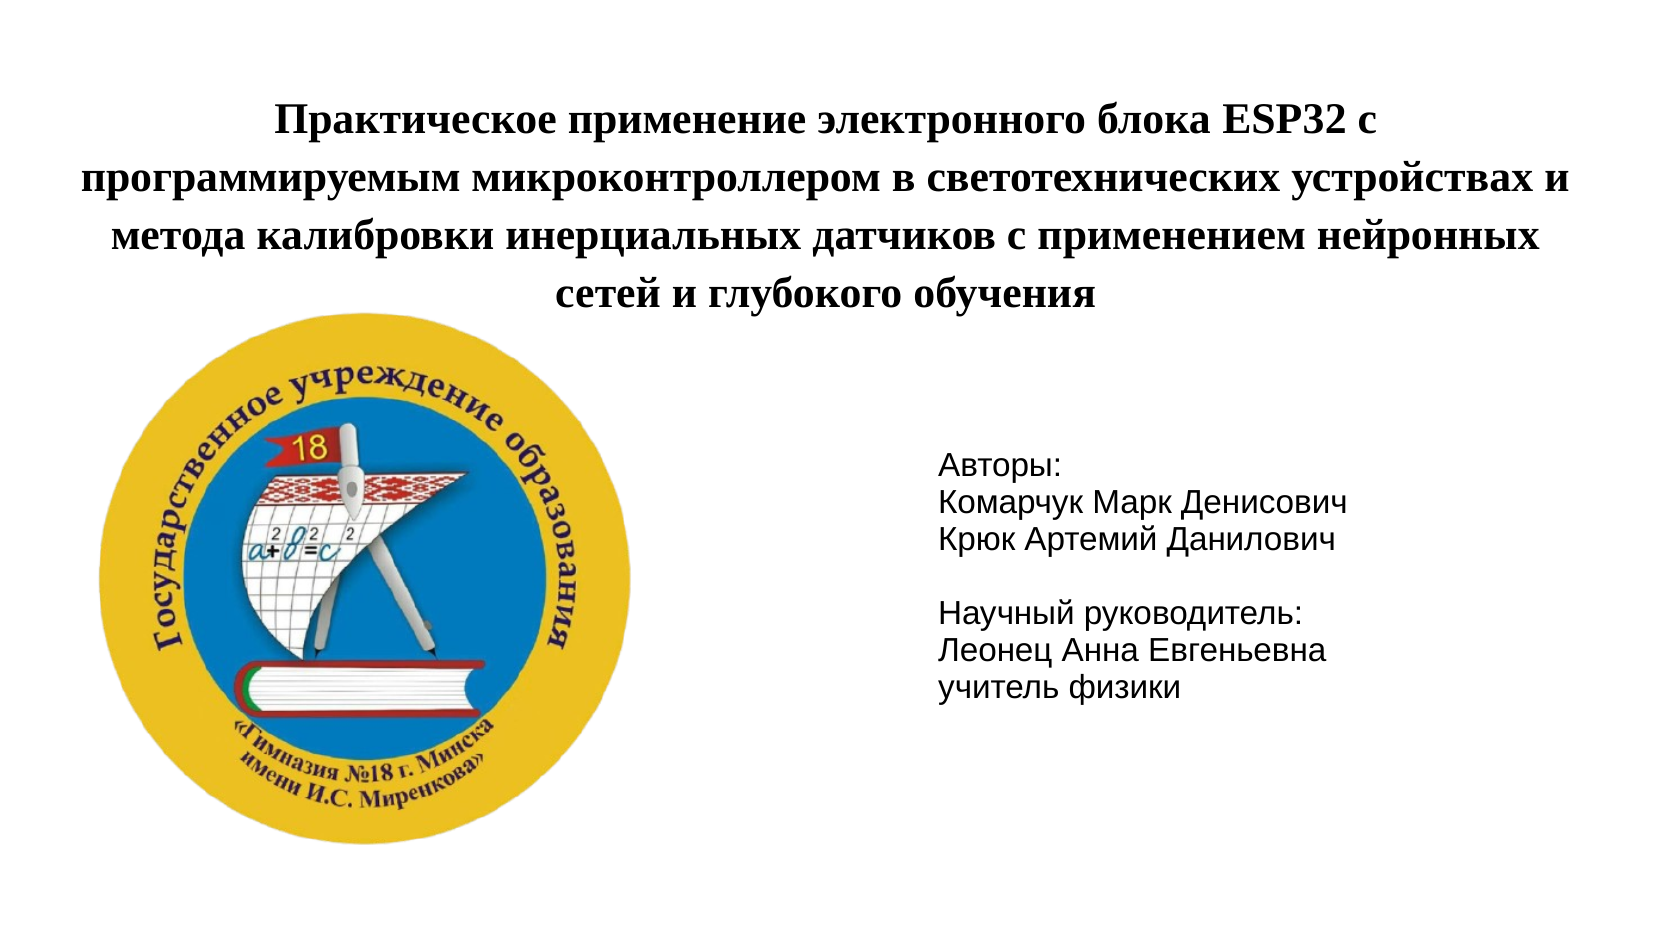

# Практическое применение электронного блока ESP32 с программируемым микроконтроллером в светотехнических устройствах и метода калибровки инерциальных датчиков с применением нейронных сетей и глубокого обучения
Авторы:
Комарчук Марк Денисович
Крюк Артемий Данилович
Научный руководитель:
Леонец Анна Евгеньевна 	учитель физики